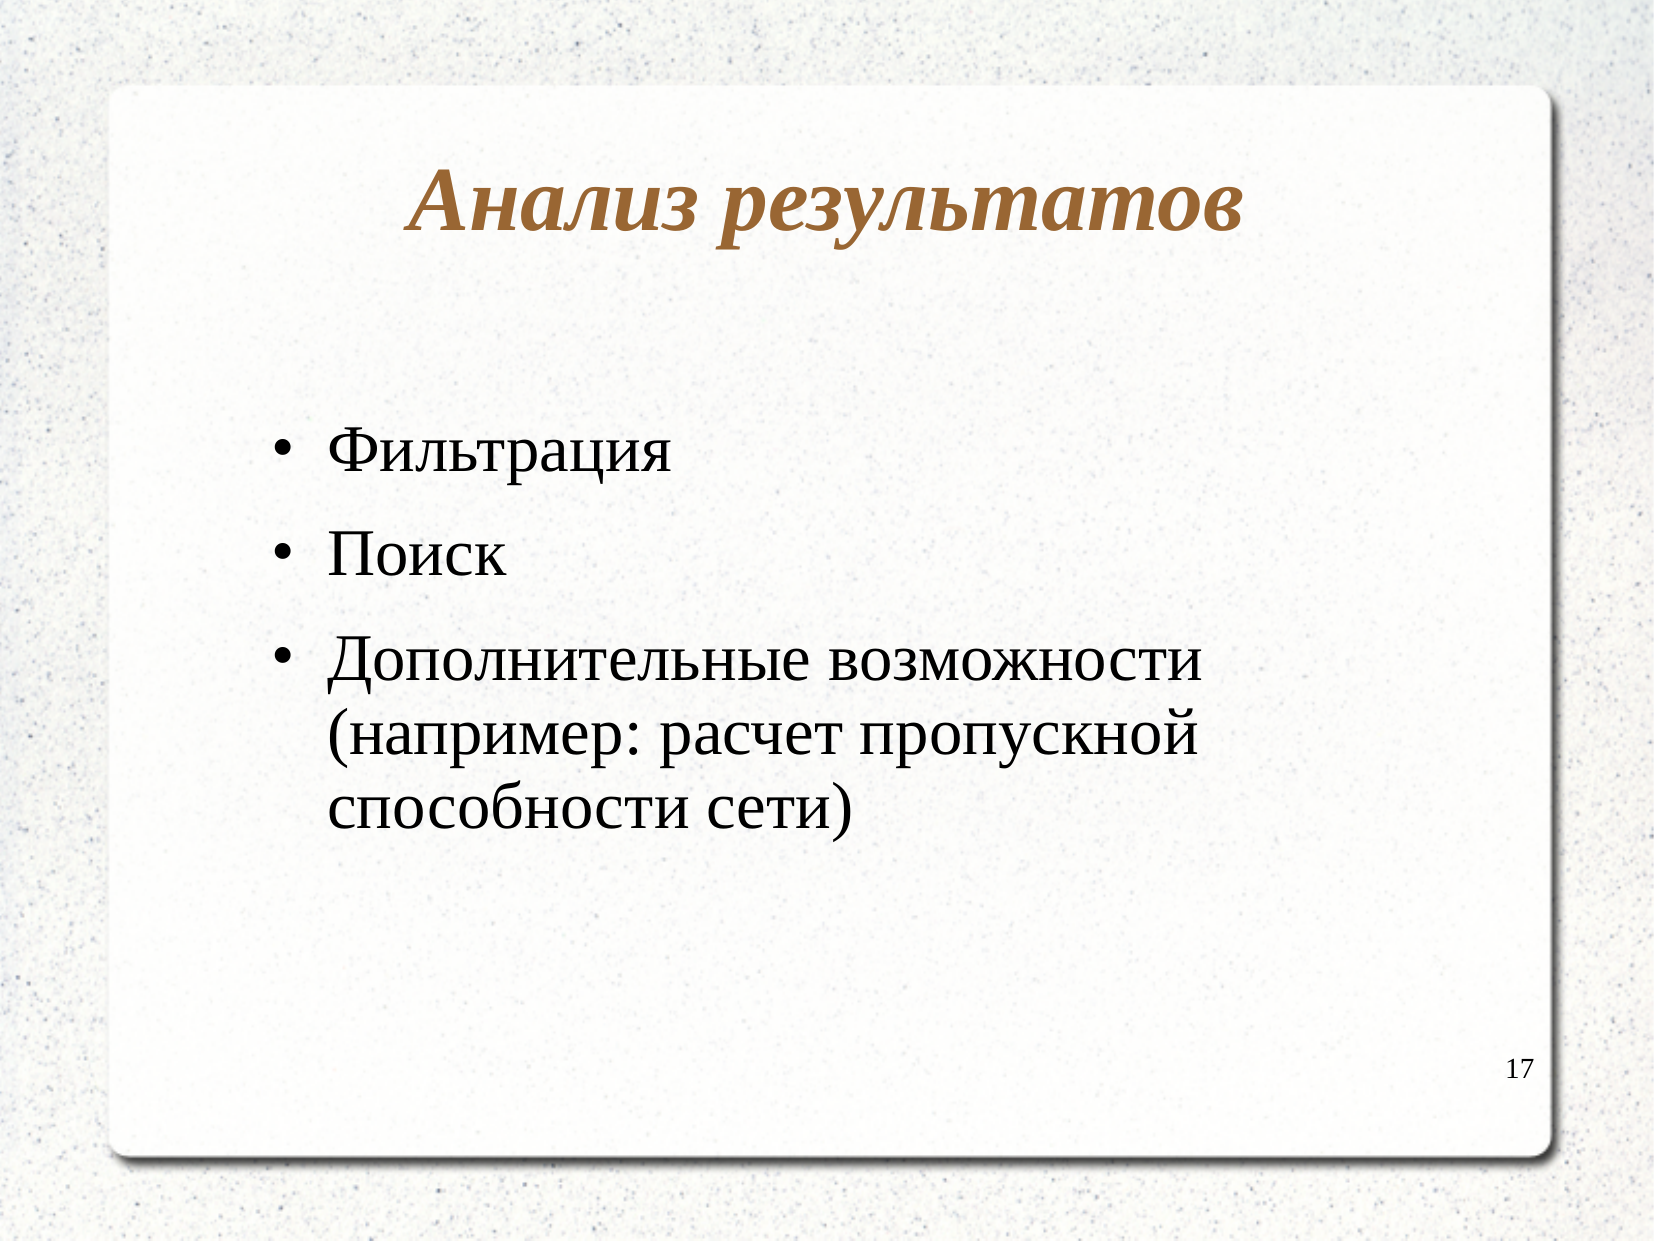

# Анализ результатов
Фильтрация
Поиск
Дополнительные возможности (например: расчет пропускной способности сети)
17